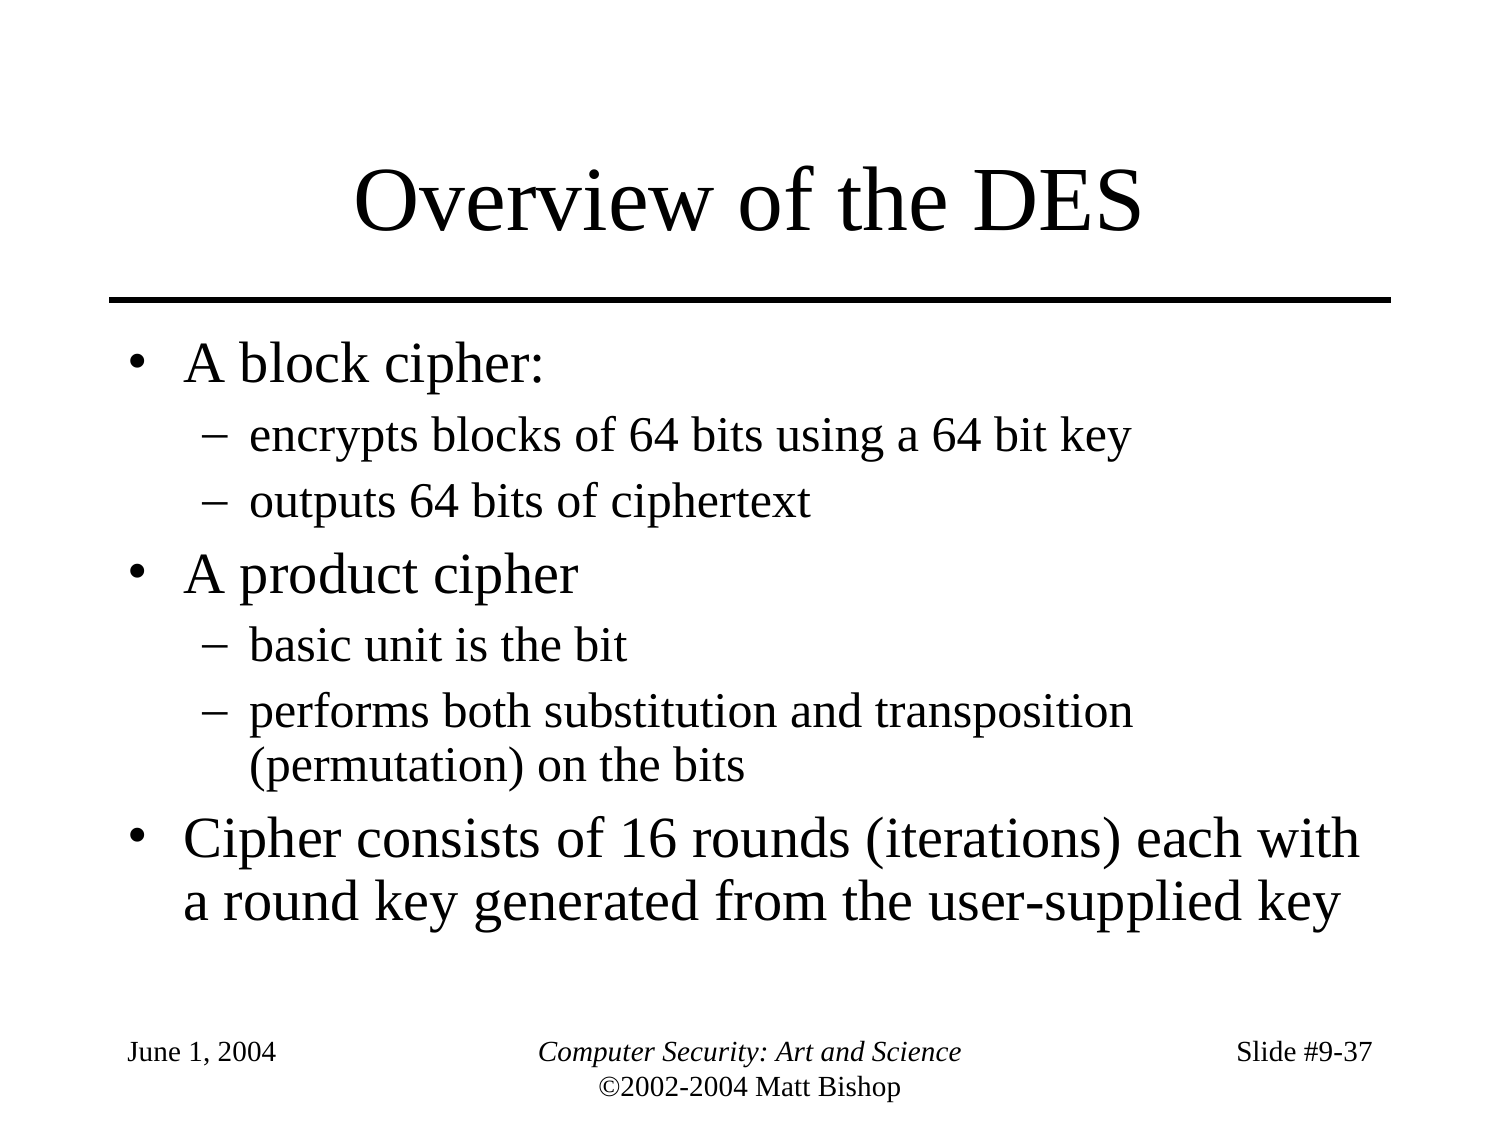

# Overview of the DES
A block cipher:
encrypts blocks of 64 bits using a 64 bit key
outputs 64 bits of ciphertext
A product cipher
basic unit is the bit
performs both substitution and transposition (permutation) on the bits
Cipher consists of 16 rounds (iterations) each with a round key generated from the user-supplied key
©2002-2004 Matt Bishop
Slide #9-